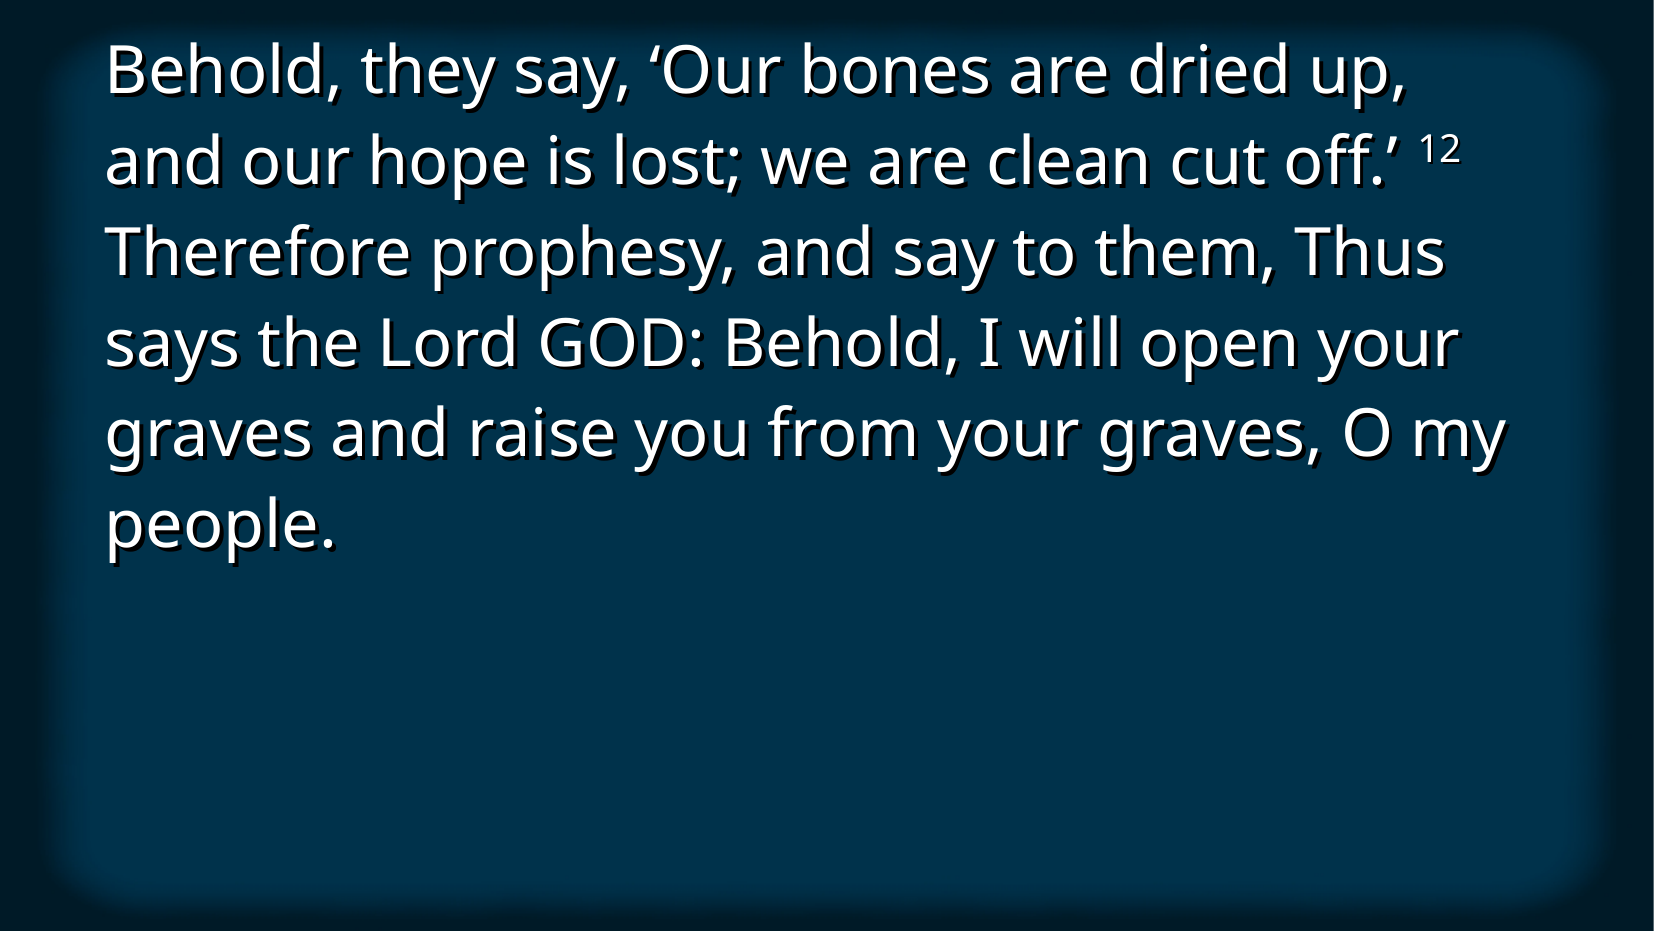

Behold, they say, ‘Our bones are dried up, and our hope is lost; we are clean cut off.’ 12 Therefore prophesy, and say to them, Thus says the Lord GOD: Behold, I will open your graves and raise you from your graves, O my people.